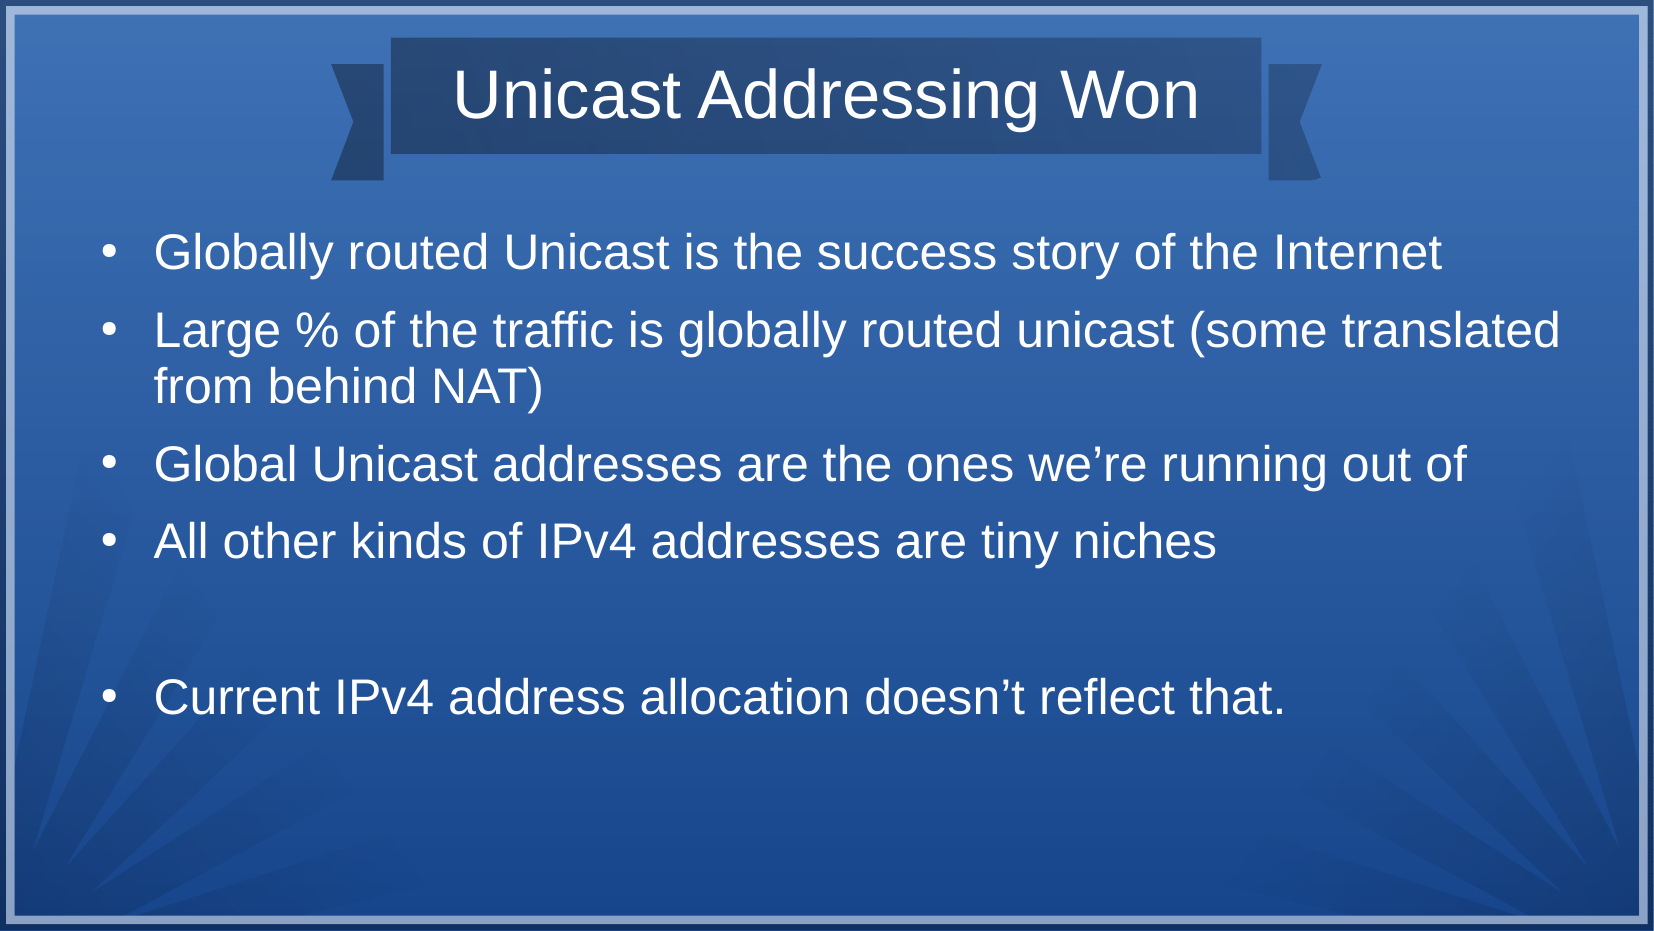

# Unicast Addressing Won
Globally routed Unicast is the success story of the Internet
Large % of the traffic is globally routed unicast (some translated from behind NAT)
Global Unicast addresses are the ones we’re running out of
All other kinds of IPv4 addresses are tiny niches
Current IPv4 address allocation doesn’t reflect that.